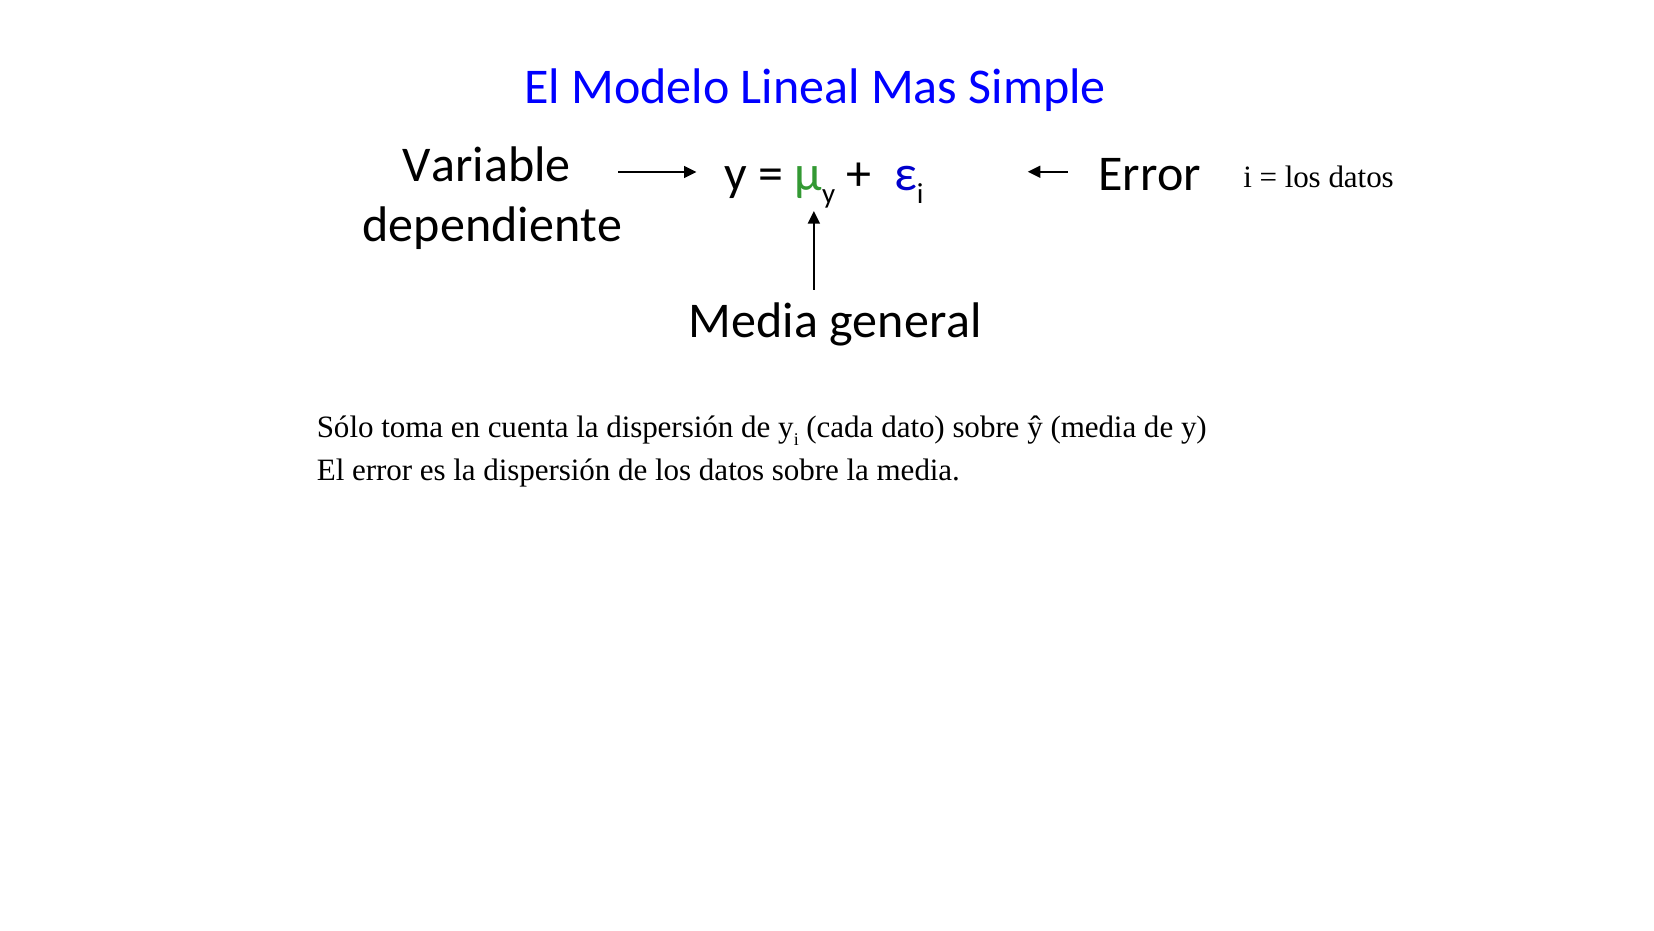

El Modelo Lineal Mas Simple
Variable
 dependiente
y = µy + εi
Error
i = los datos
Media general
Sólo toma en cuenta la dispersión de yi (cada dato) sobre ŷ (media de y)
El error es la dispersión de los datos sobre la media.